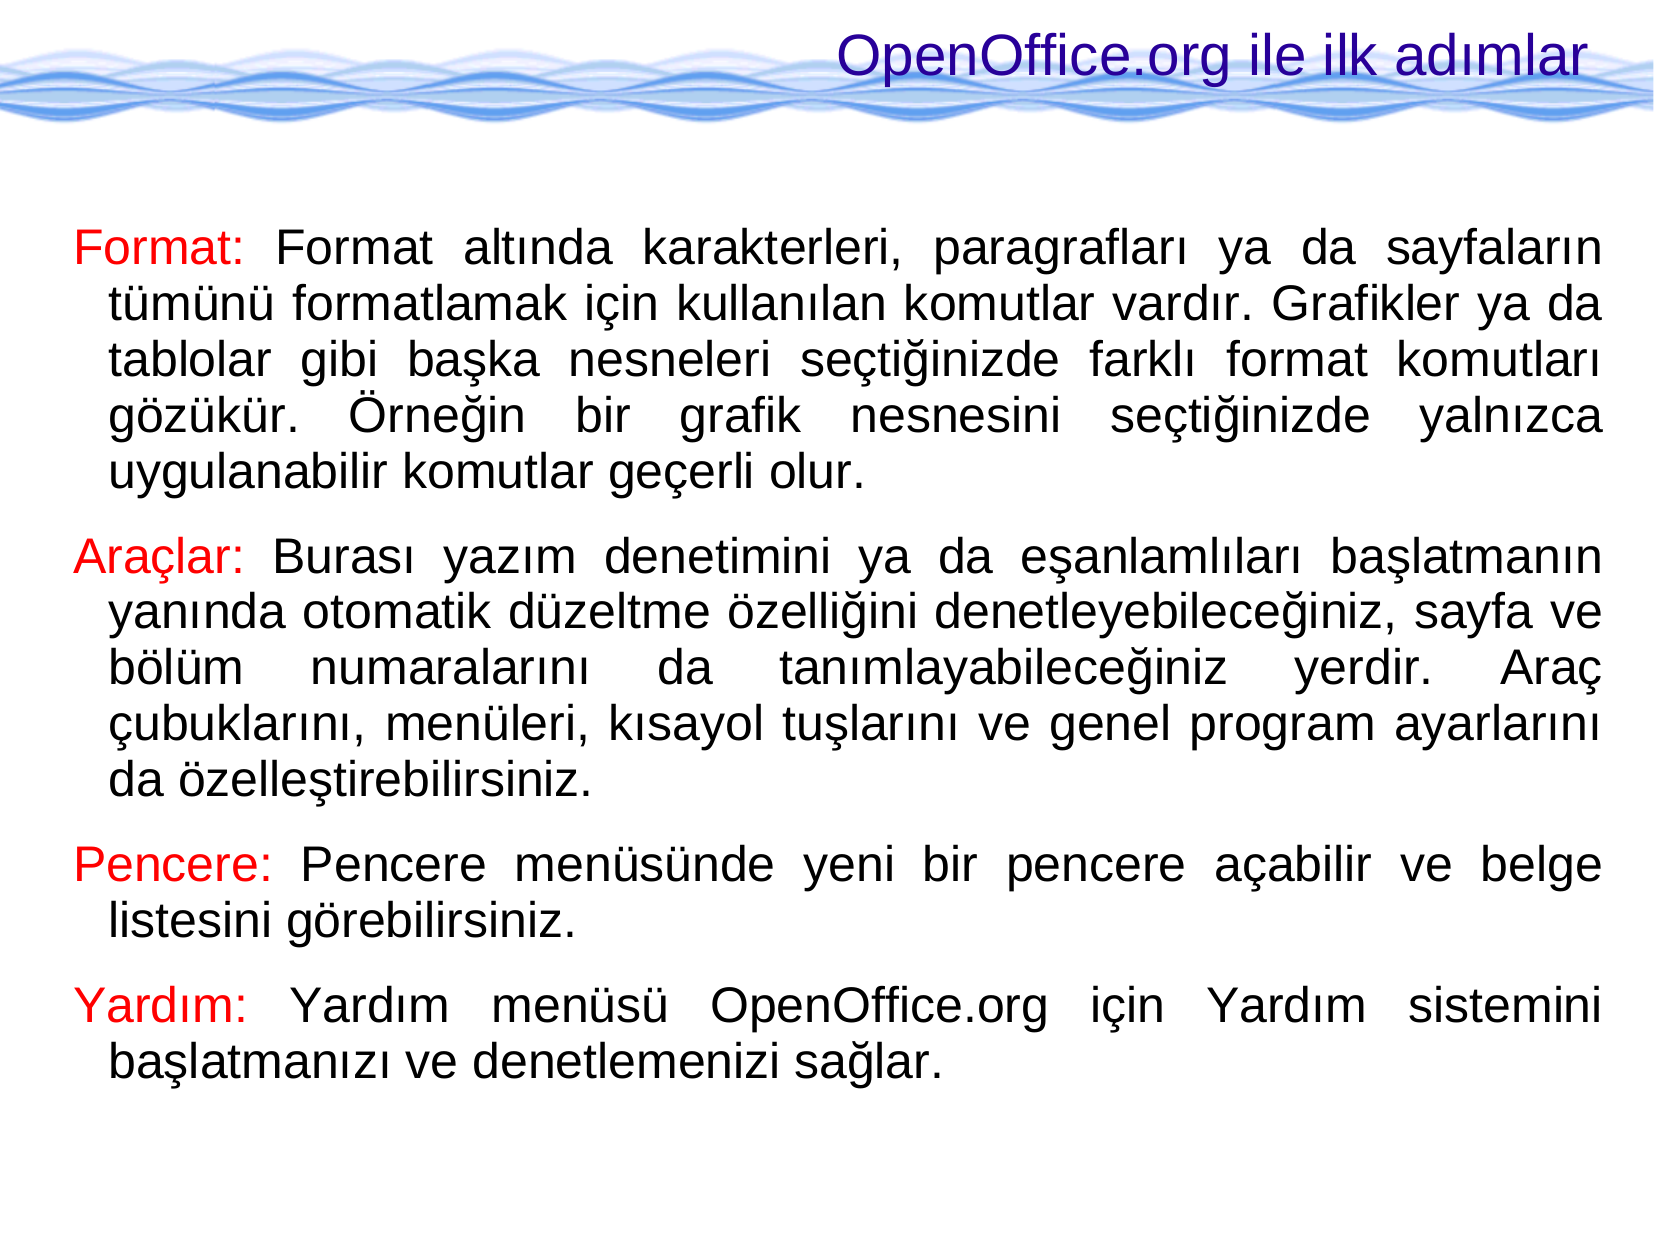

OpenOffice.org ile ilk adımlar
Format: Format altında karakterleri, paragrafları ya da sayfaların tümünü formatlamak için kullanılan komutlar vardır. Grafikler ya da tablolar gibi başka nesneleri seçtiğinizde farklı format komutları gözükür. Örneğin bir grafik nesnesini seçtiğinizde yalnızca uygulanabilir komutlar geçerli olur.
Araçlar: Burası yazım denetimini ya da eşanlamlıları başlatmanın yanında otomatik düzeltme özelliğini denetleyebileceğiniz, sayfa ve bölüm numaralarını da tanımlayabileceğiniz yerdir. Araç çubuklarını, menüleri, kısayol tuşlarını ve genel program ayarlarını da özelleştirebilirsiniz.
Pencere: Pencere menüsünde yeni bir pencere açabilir ve belge listesini görebilirsiniz.
Yardım: Yardım menüsü OpenOffice.org için Yardım sistemini başlatmanızı ve denetlemenizi sağlar.